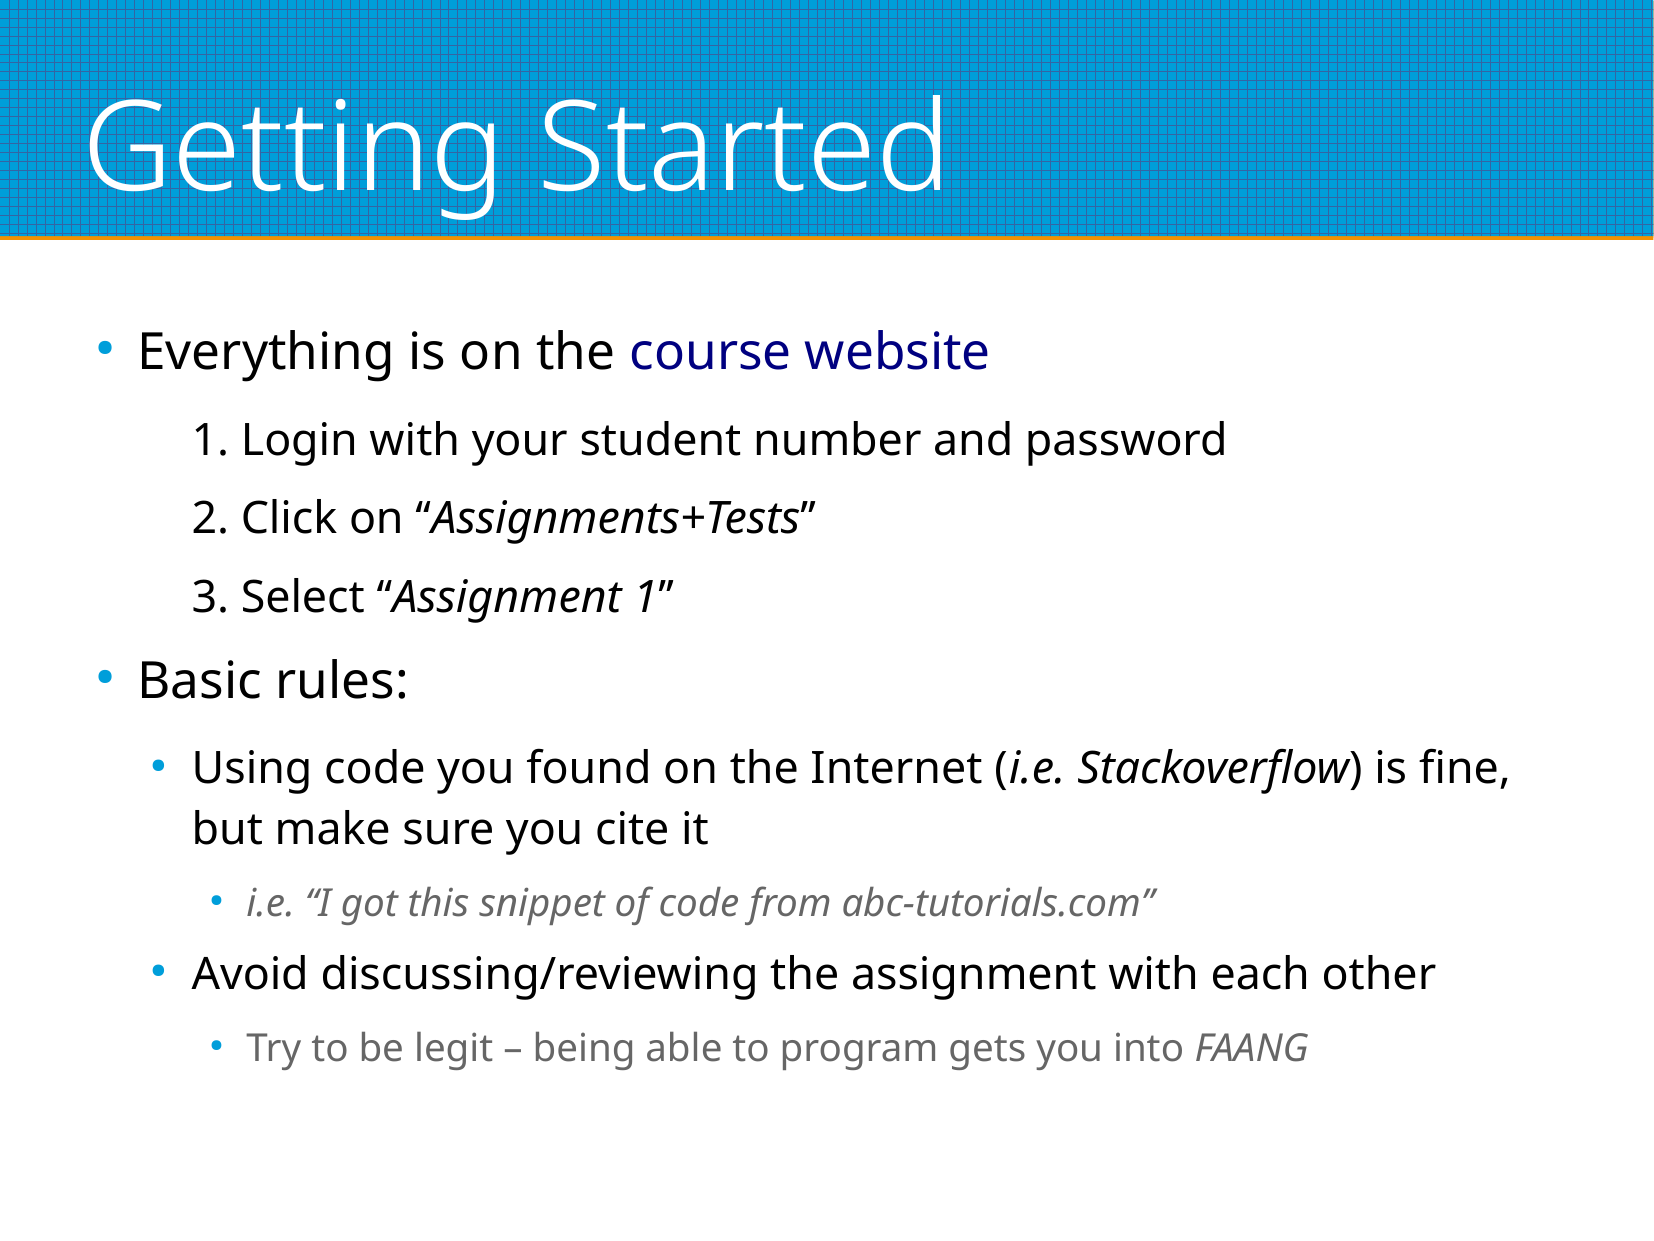

# Getting Started
Everything is on the course website
1. Login with your student number and password
2. Click on ‘‘Assignments+Tests’’
3. Select ‘‘Assignment 1’’
Basic rules:
Using code you found on the Internet (i.e. Stackoverflow) is fine, but make sure you cite it
i.e. ‘‘I got this snippet of code from abc-tutorials.com’’
Avoid discussing/reviewing the assignment with each other
Try to be legit – being able to program gets you into FAANG